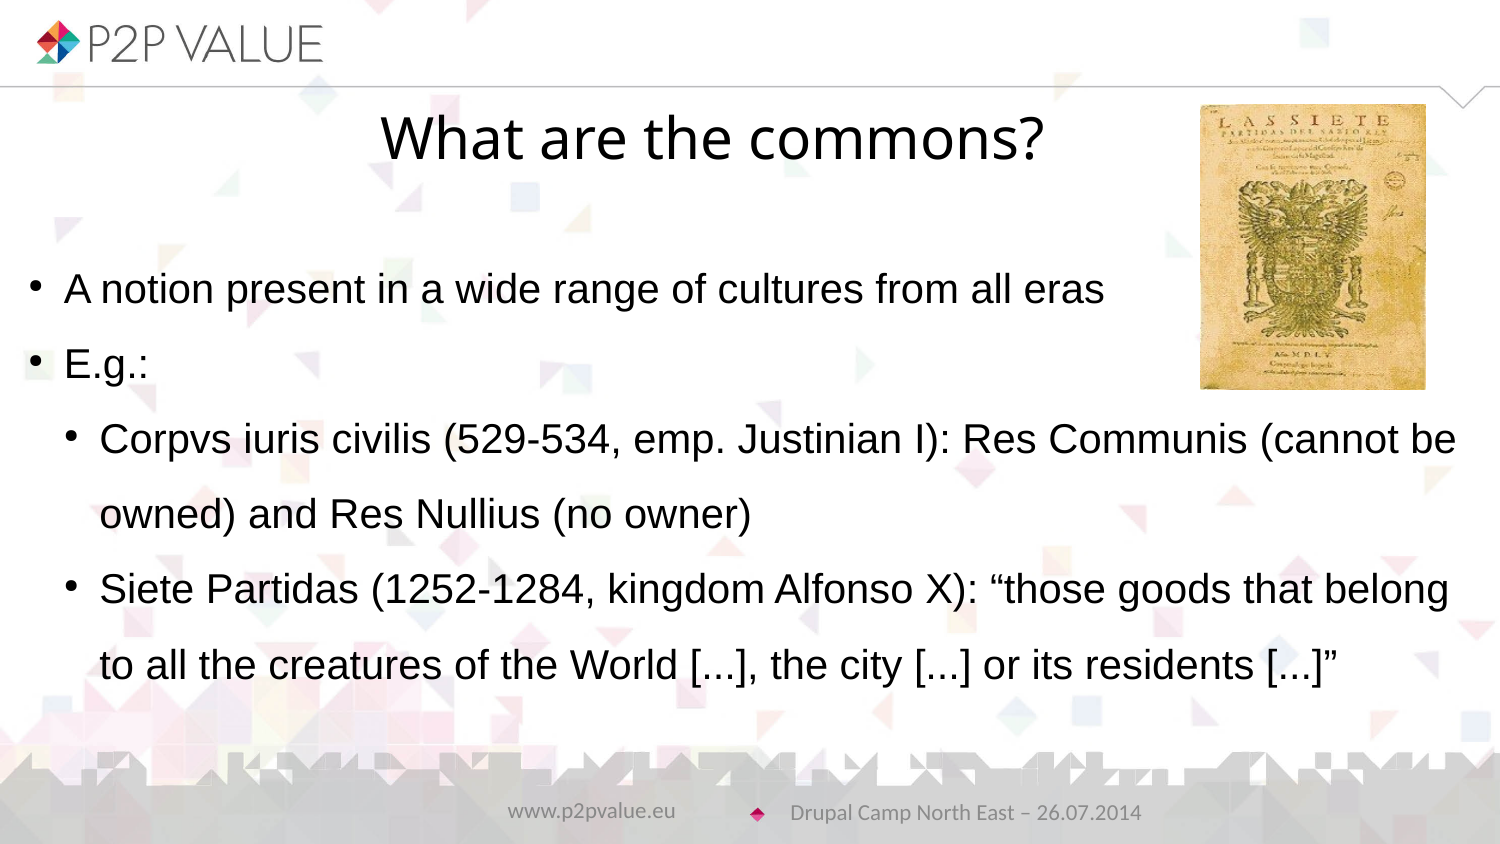

# What are the commons?
A notion present in a wide range of cultures from all eras
E.g.:
Corpvs iuris civilis (529-534, emp. Justinian I): Res Communis (cannot be owned) and Res Nullius (no owner)
Siete Partidas (1252-1284, kingdom Alfonso X): “those goods that belong to all the creatures of the World [...], the city [...] or its residents [...]”
Drupal Camp North East – 26.07.2014
www.p2pvalue.eu